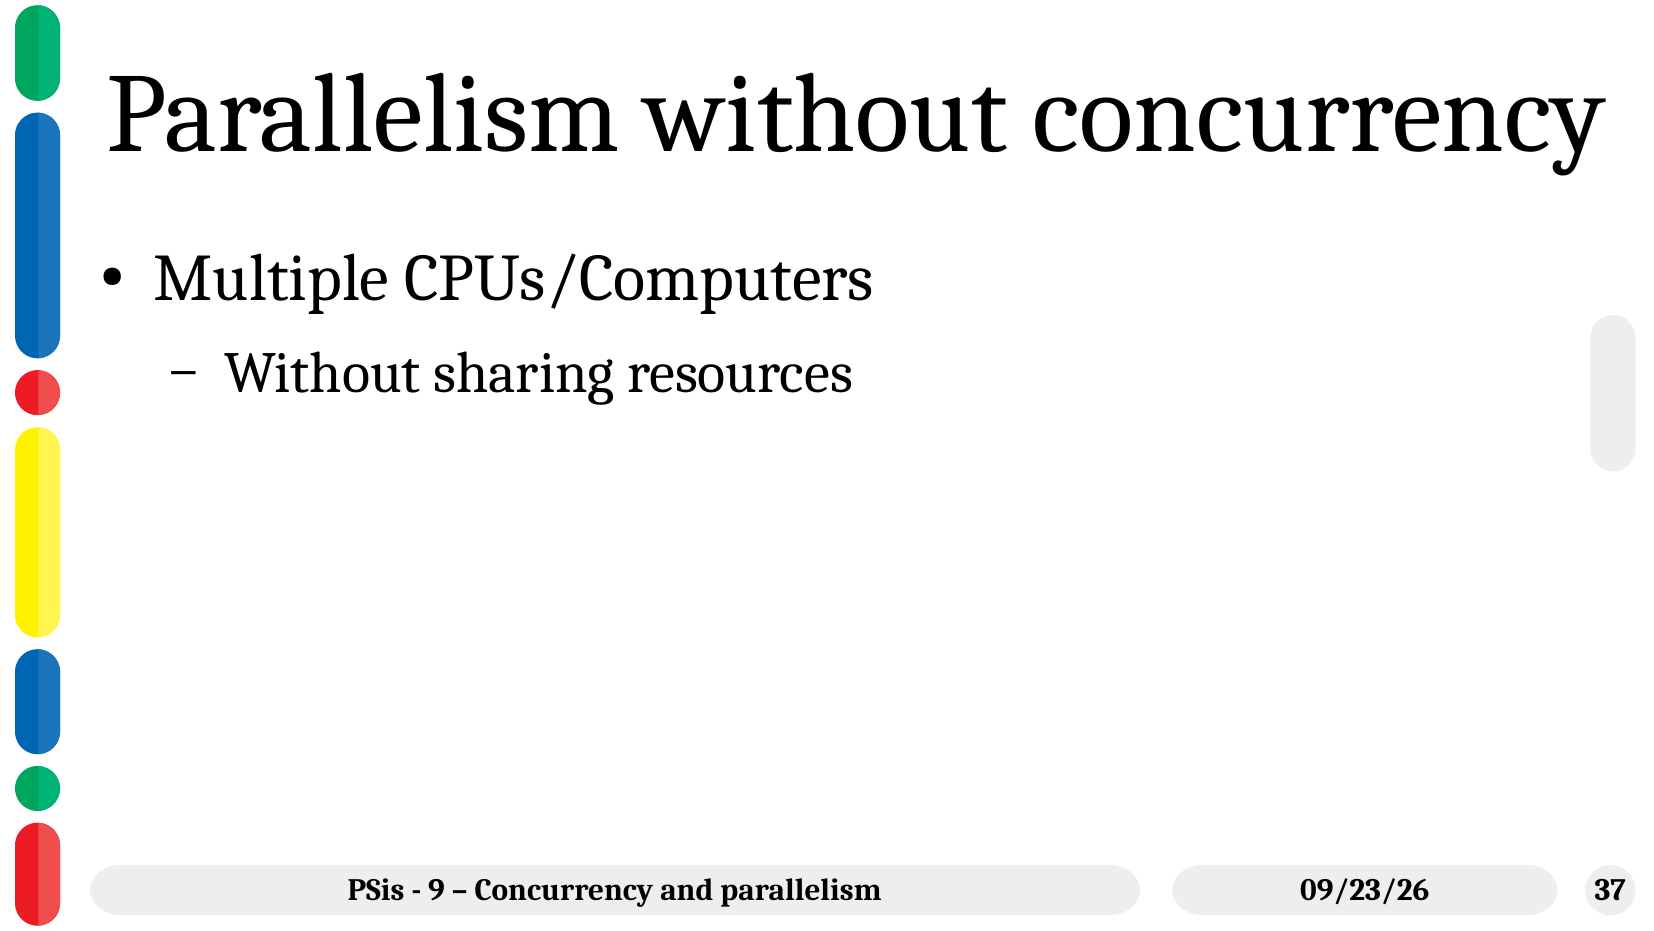

# Parallelism without concurrency
Multiple CPUs/Computers
Without sharing resources
PSis - 9 – Concurrency and parallelism
37